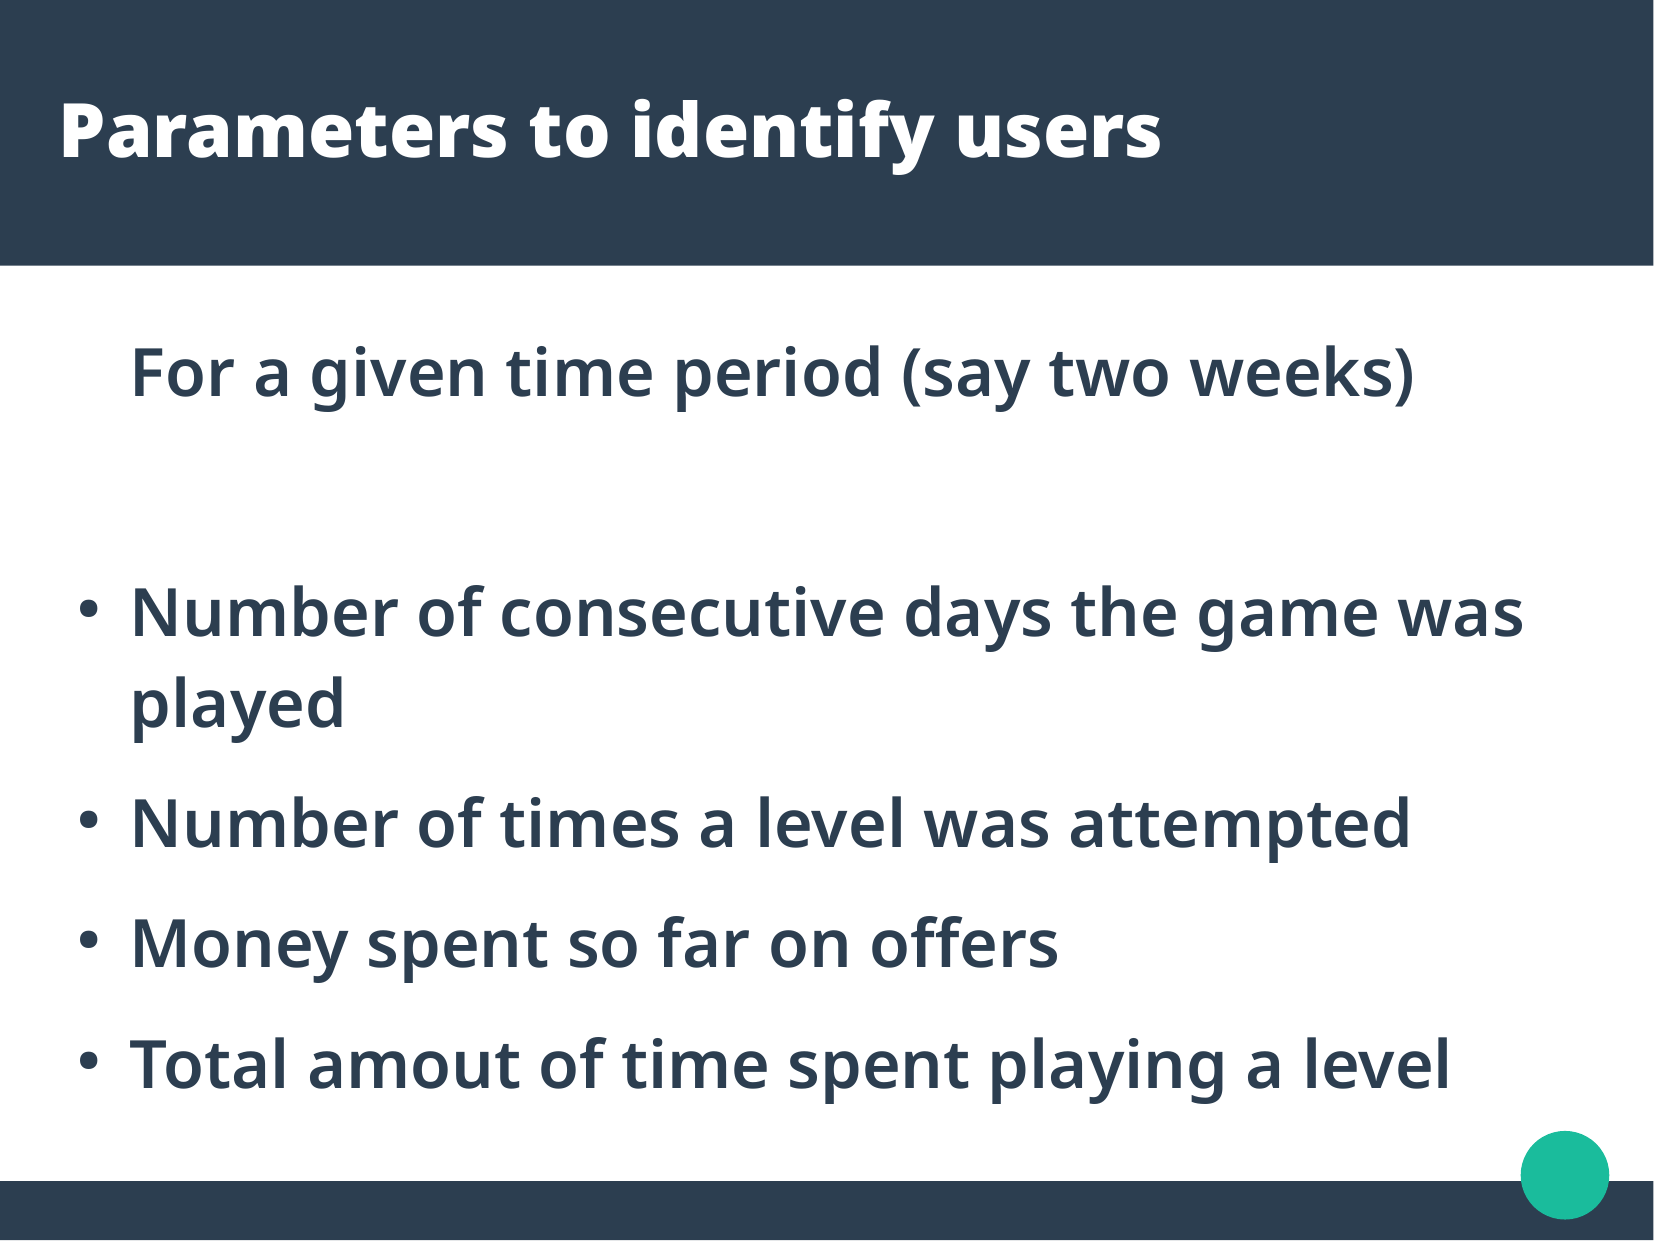

# Parameters to identify users
For a given time period (say two weeks)
Number of consecutive days the game was played
Number of times a level was attempted
Money spent so far on offers
Total amout of time spent playing a level